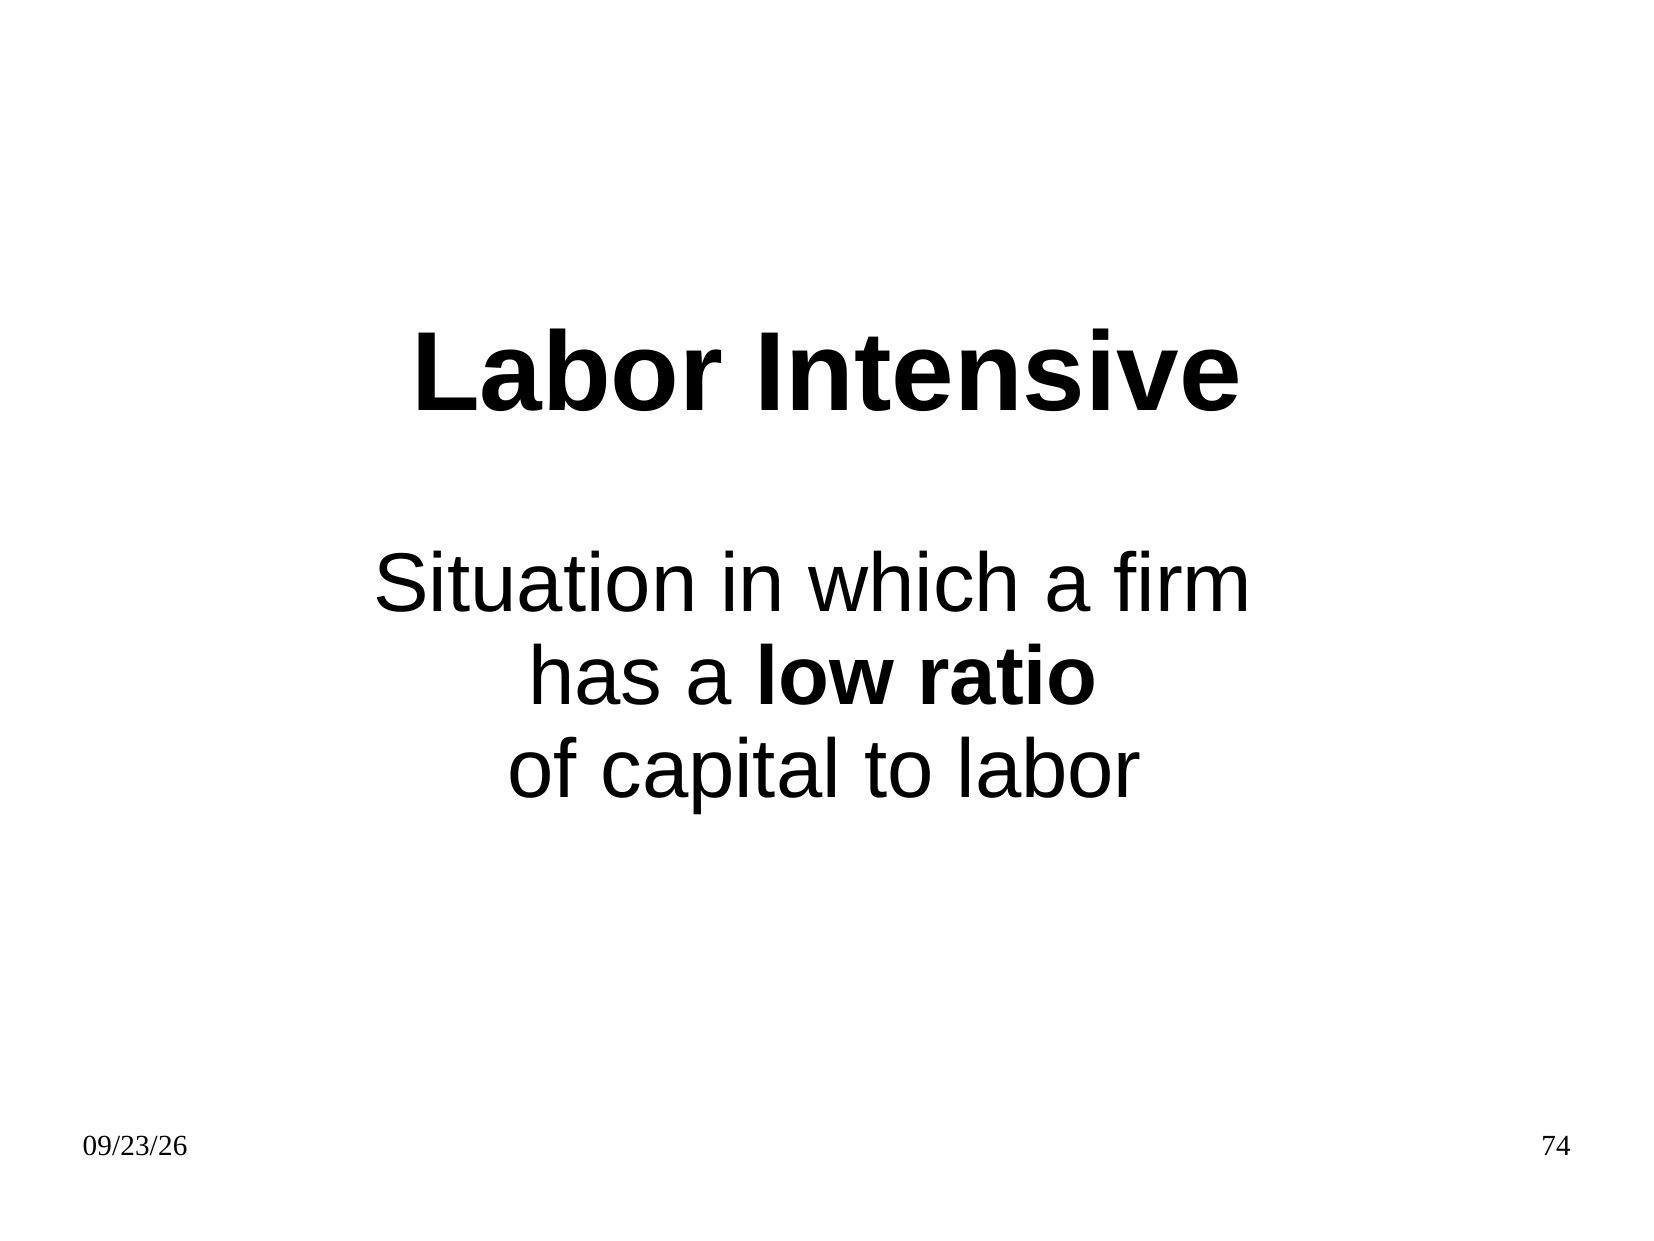

# Labor Intensive
Situation in which a firm
has a low ratio
of capital to labor
74